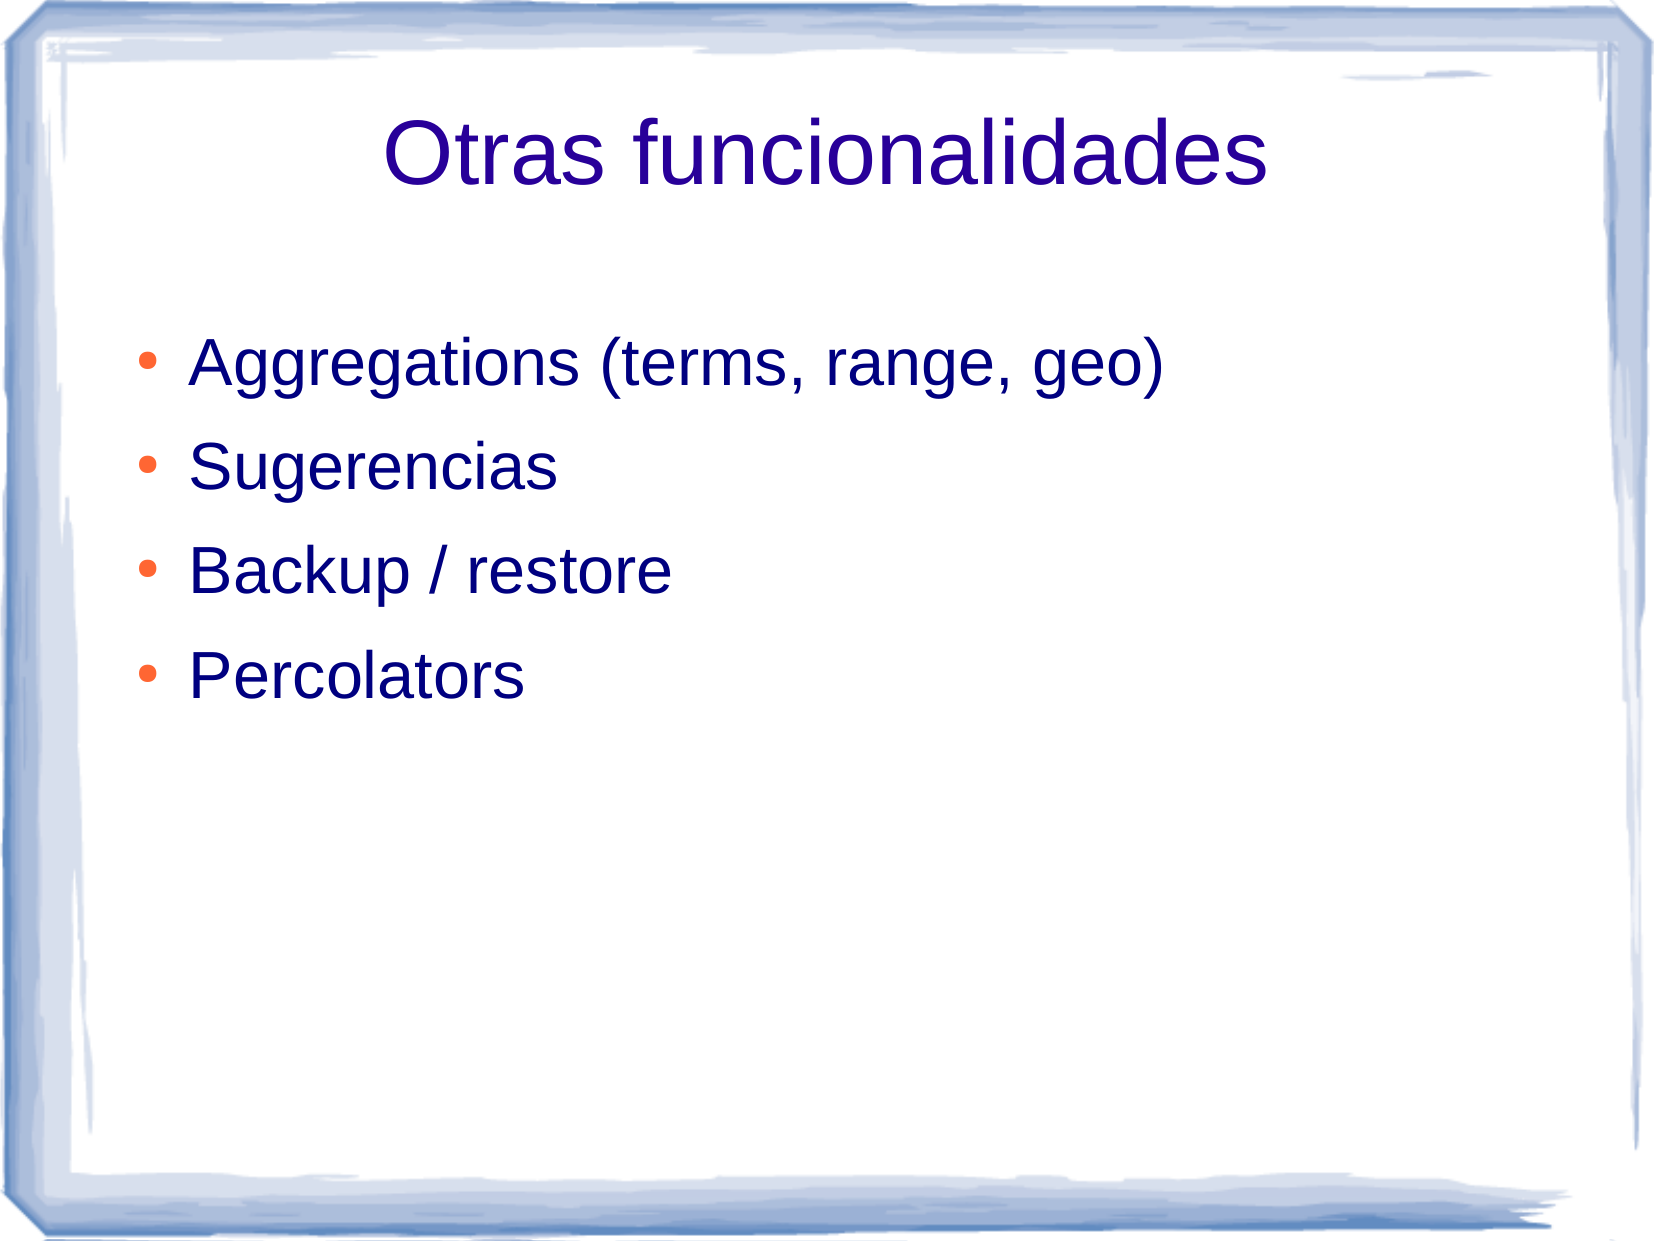

# Otras funcionalidades
Aggregations (terms, range, geo)
Sugerencias
Backup / restore
Percolators